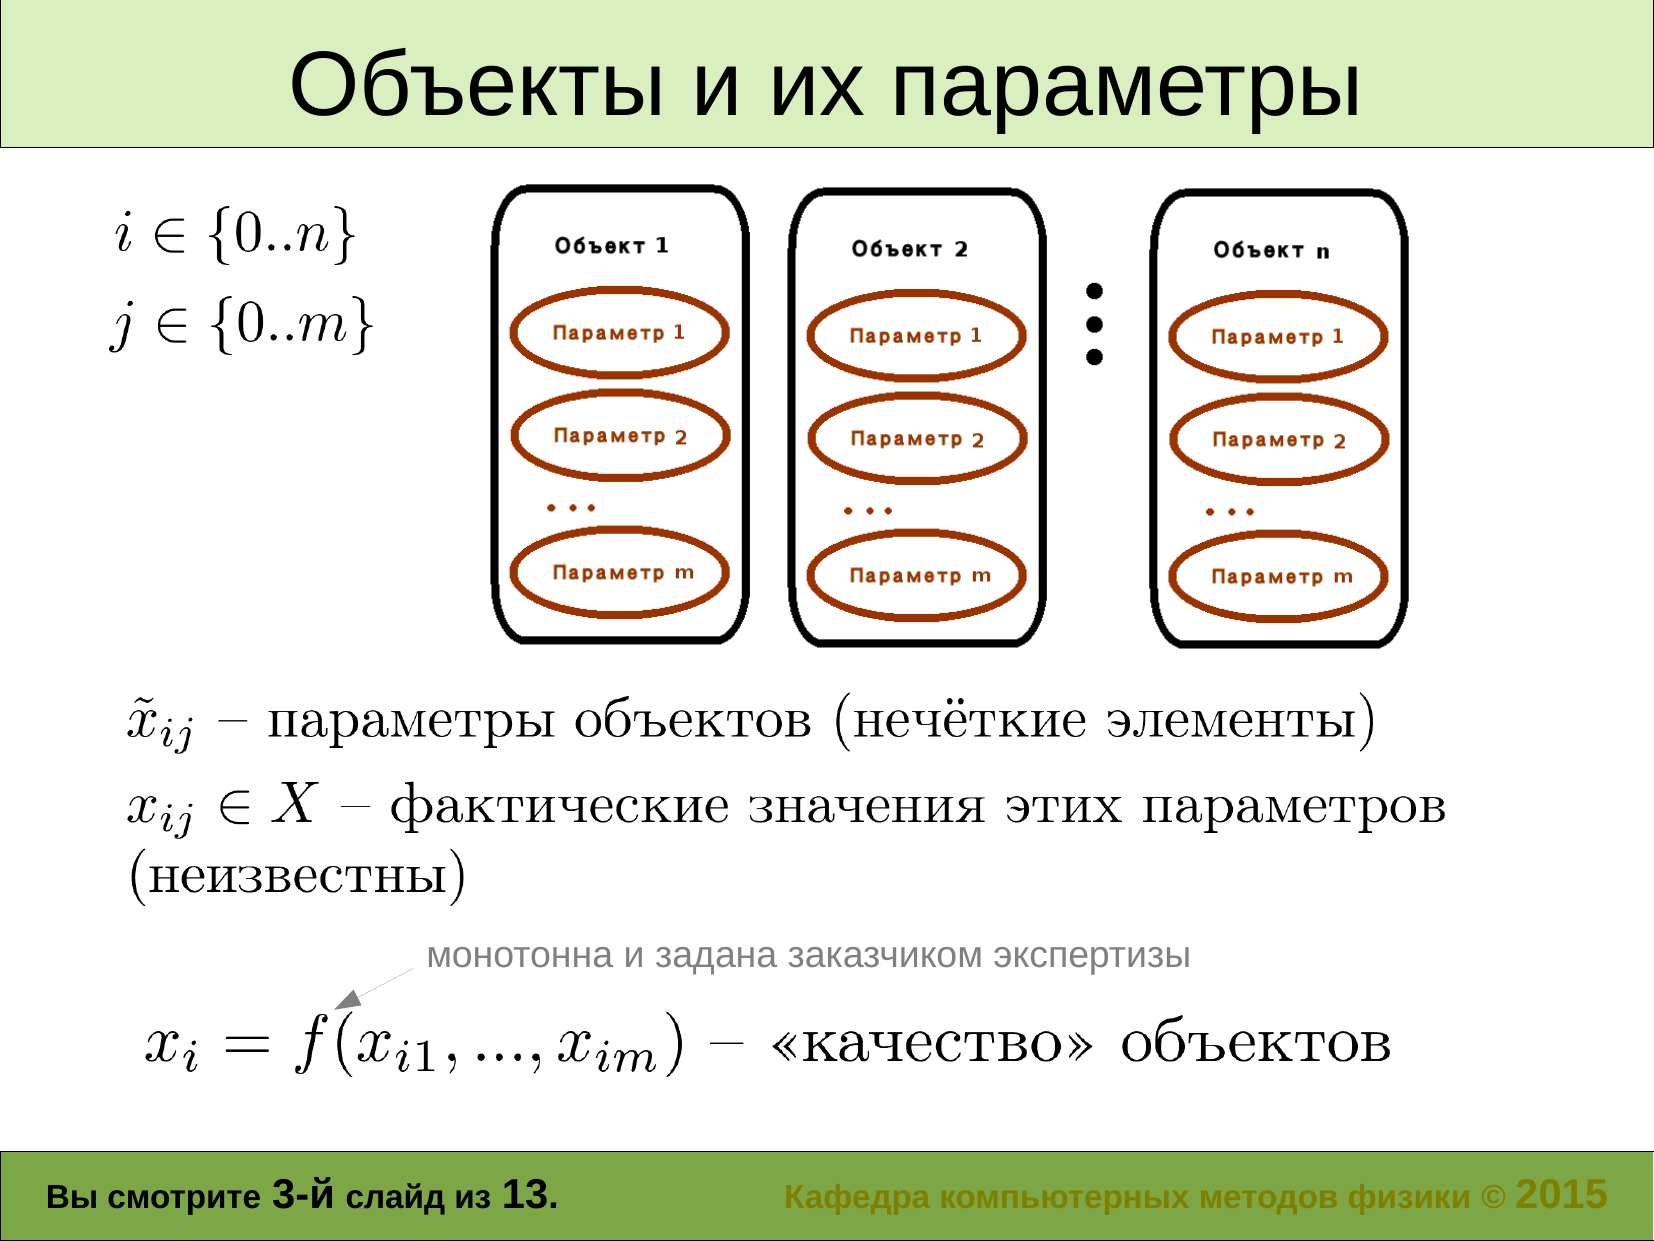

# Объекты и их параметры
монотонна и задана заказчиком экспертизы